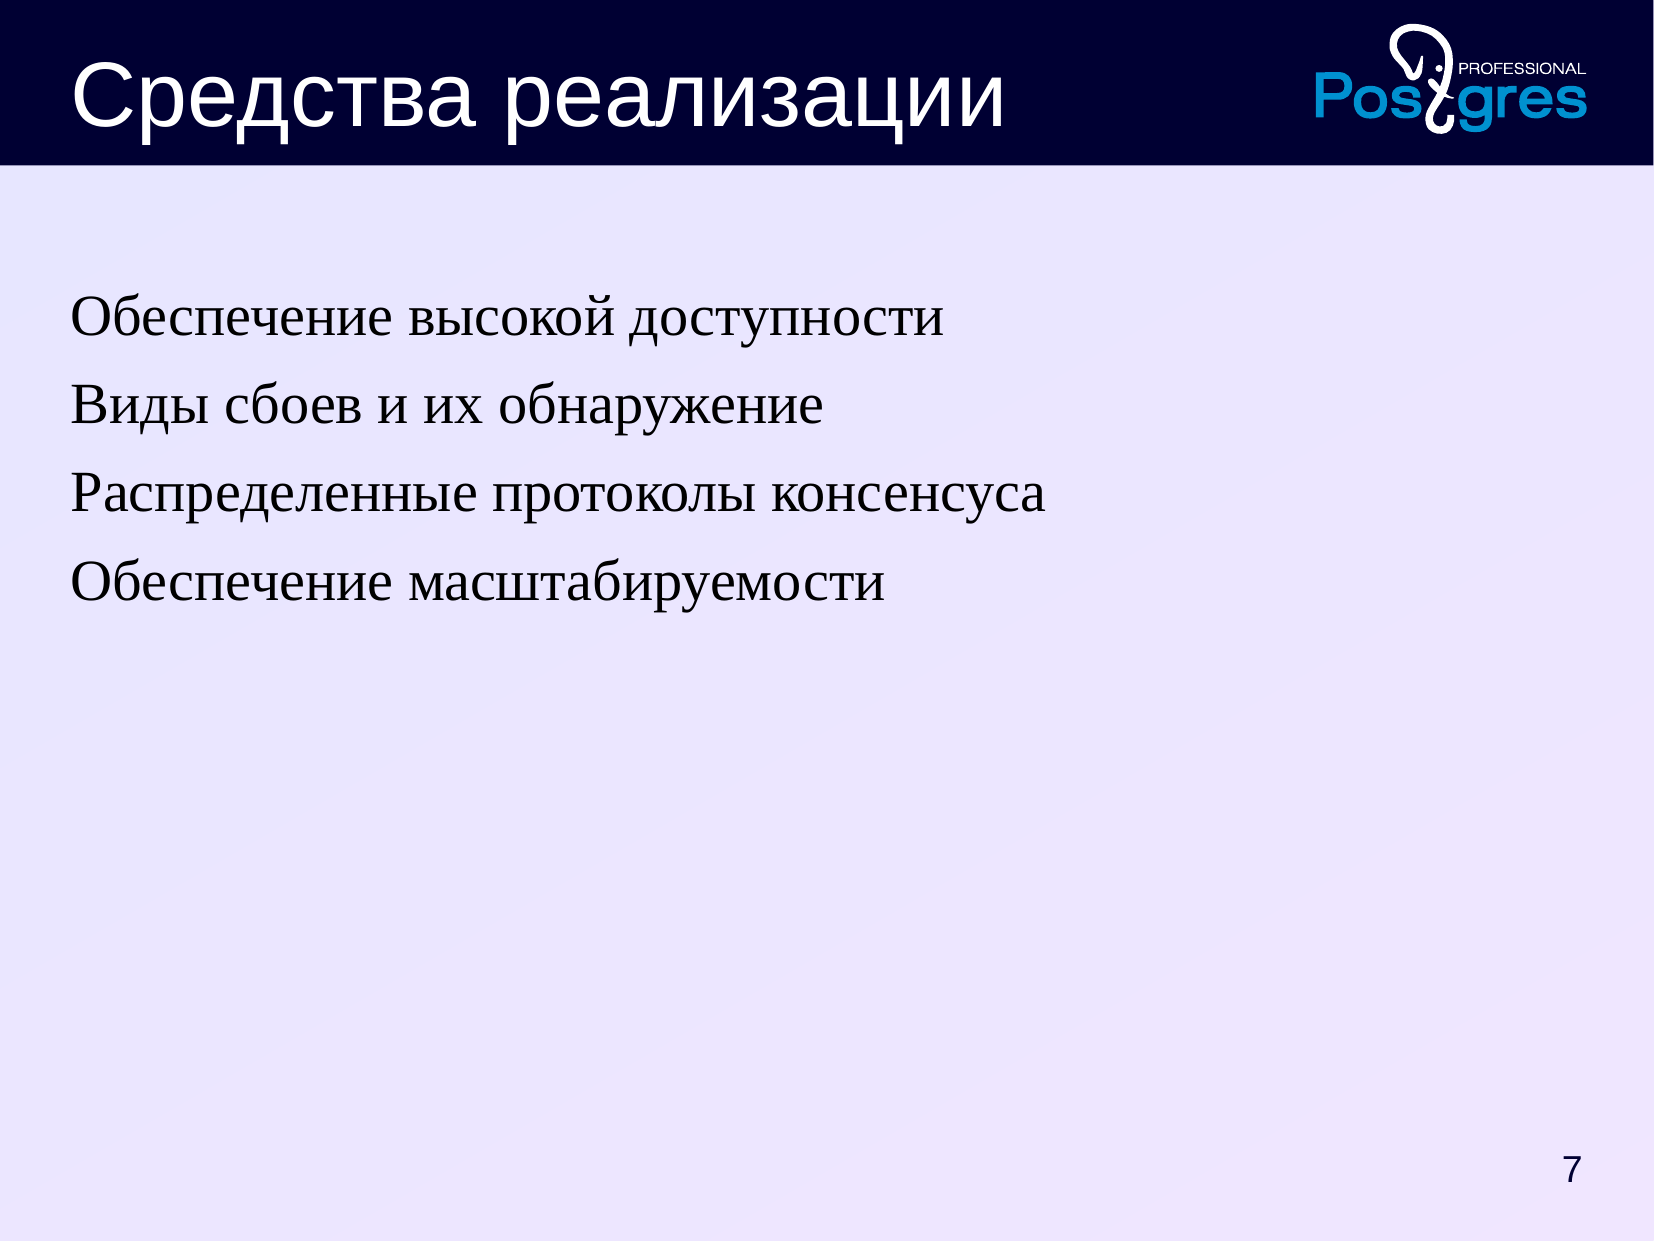

# Средства реализации
Обеспечение высокой доступности
Виды сбоев и их обнаружение
Распределенные протоколы консенсуса
Обеспечение масштабируемости